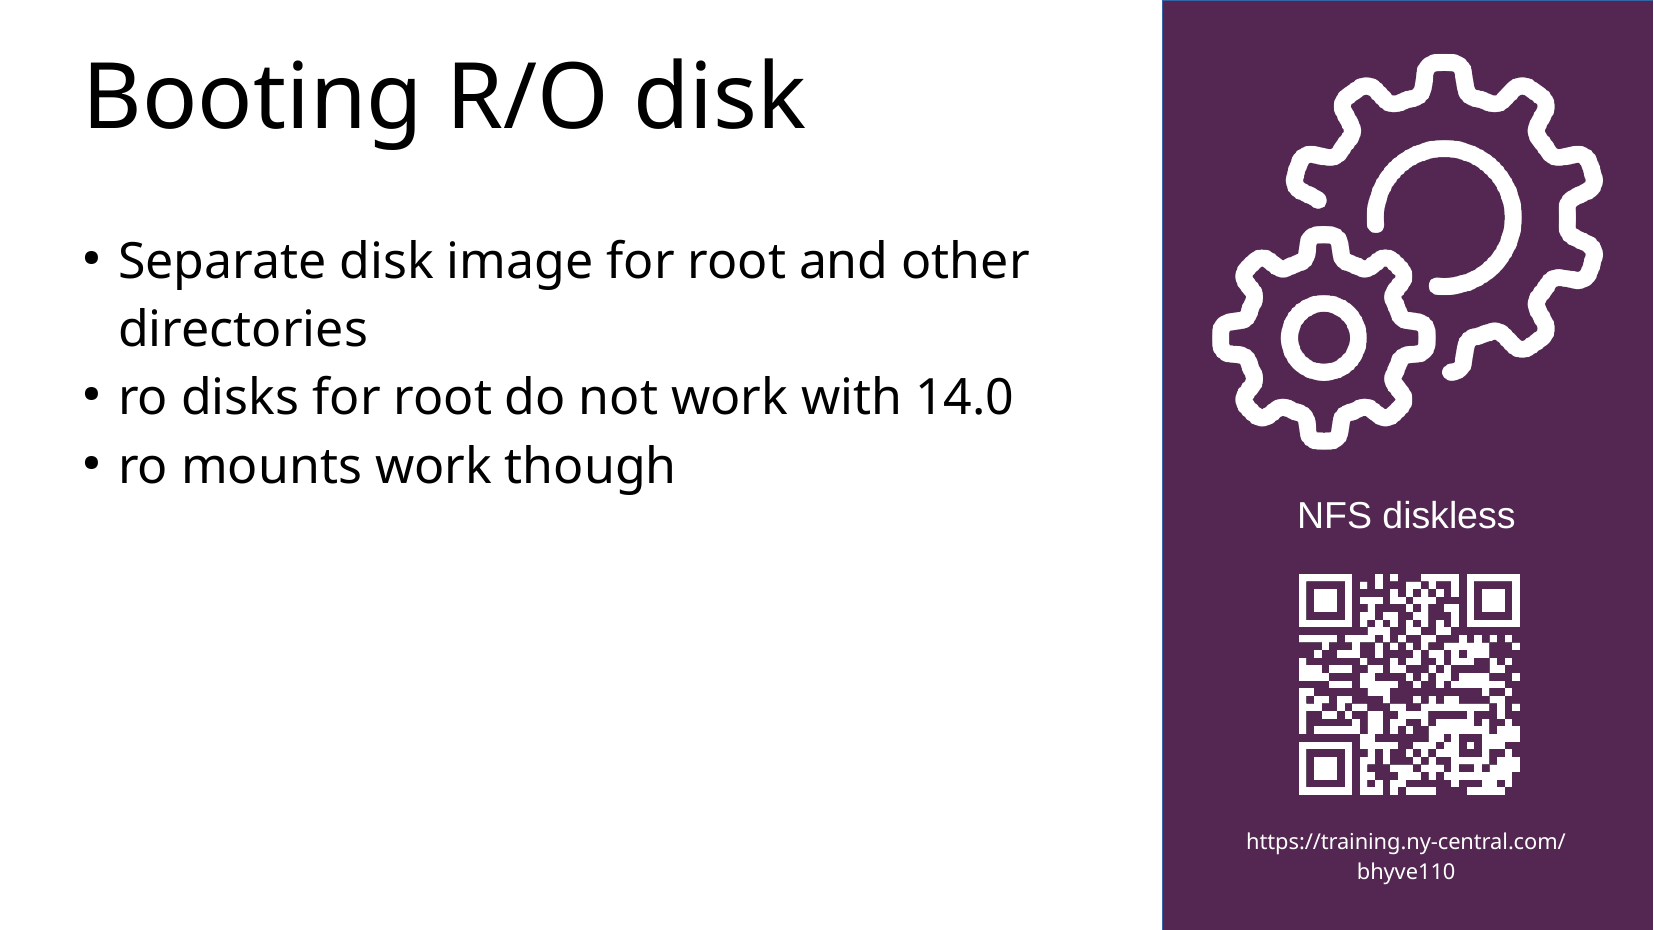

# Booting R/O disk
Separate disk image for root and other directories
ro disks for root do not work with 14.0
ro mounts work though
NFS diskless
https://training.ny-central.com/bhyve110